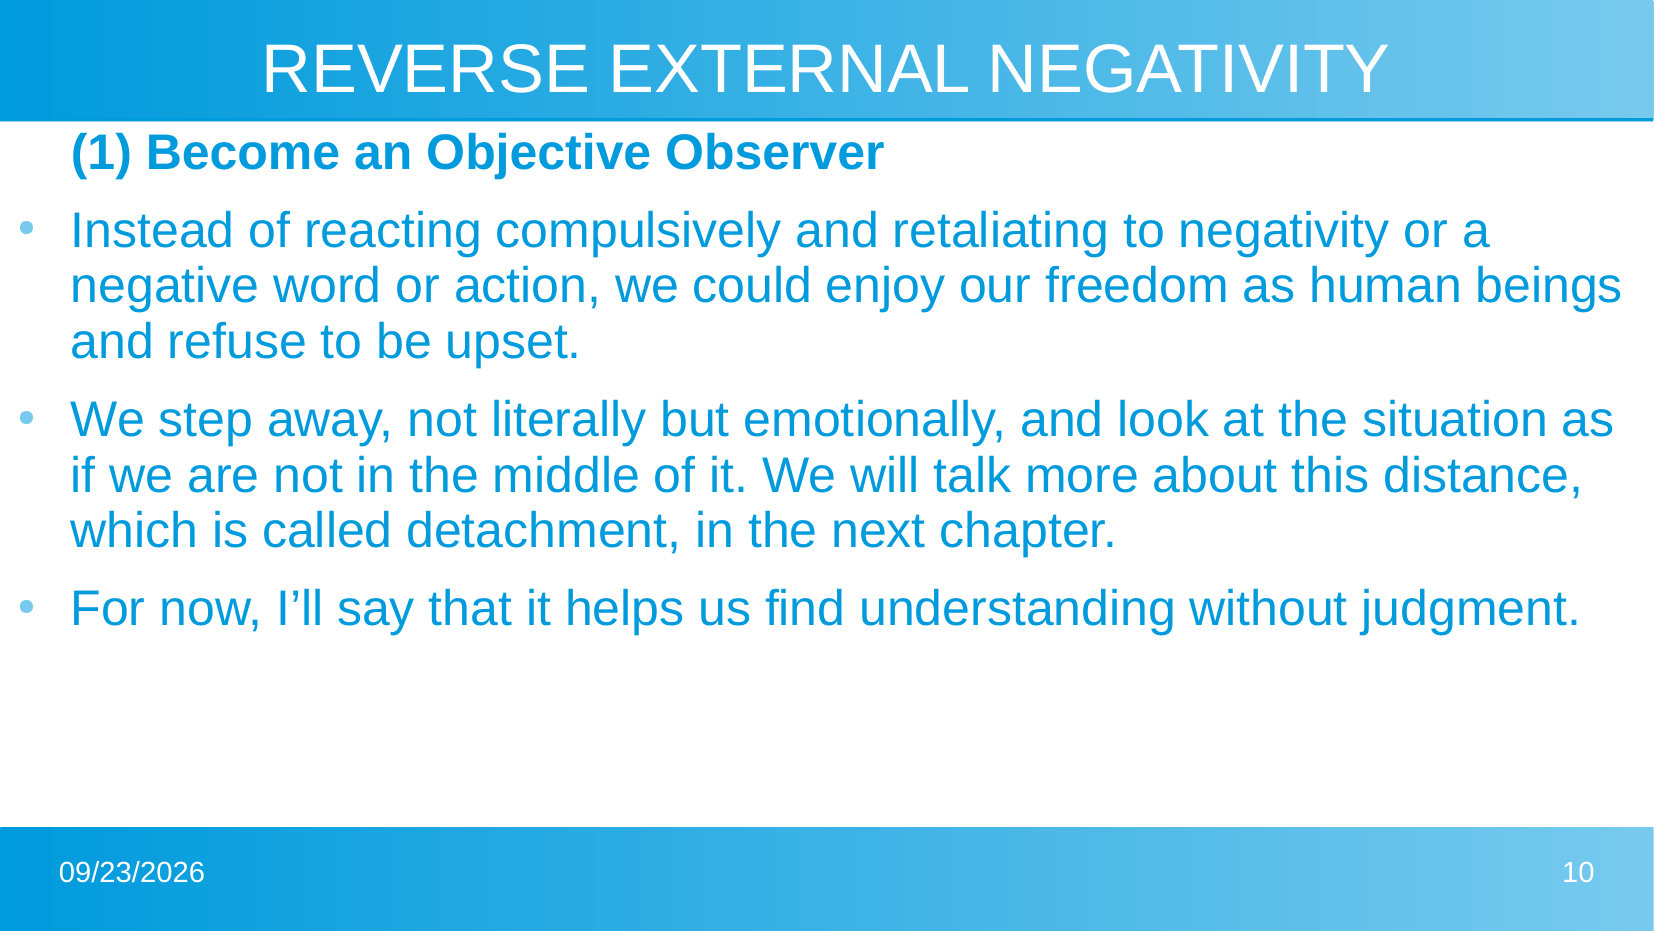

# REVERSE EXTERNAL NEGATIVITY
(1) Become an Objective Observer
Instead of reacting compulsively and retaliating to negativity or a negative word or action, we could enjoy our freedom as human beings and refuse to be upset.
We step away, not literally but emotionally, and look at the situation as if we are not in the middle of it. We will talk more about this distance, which is called detachment, in the next chapter.
For now, I’ll say that it helps us find understanding without judgment.
10